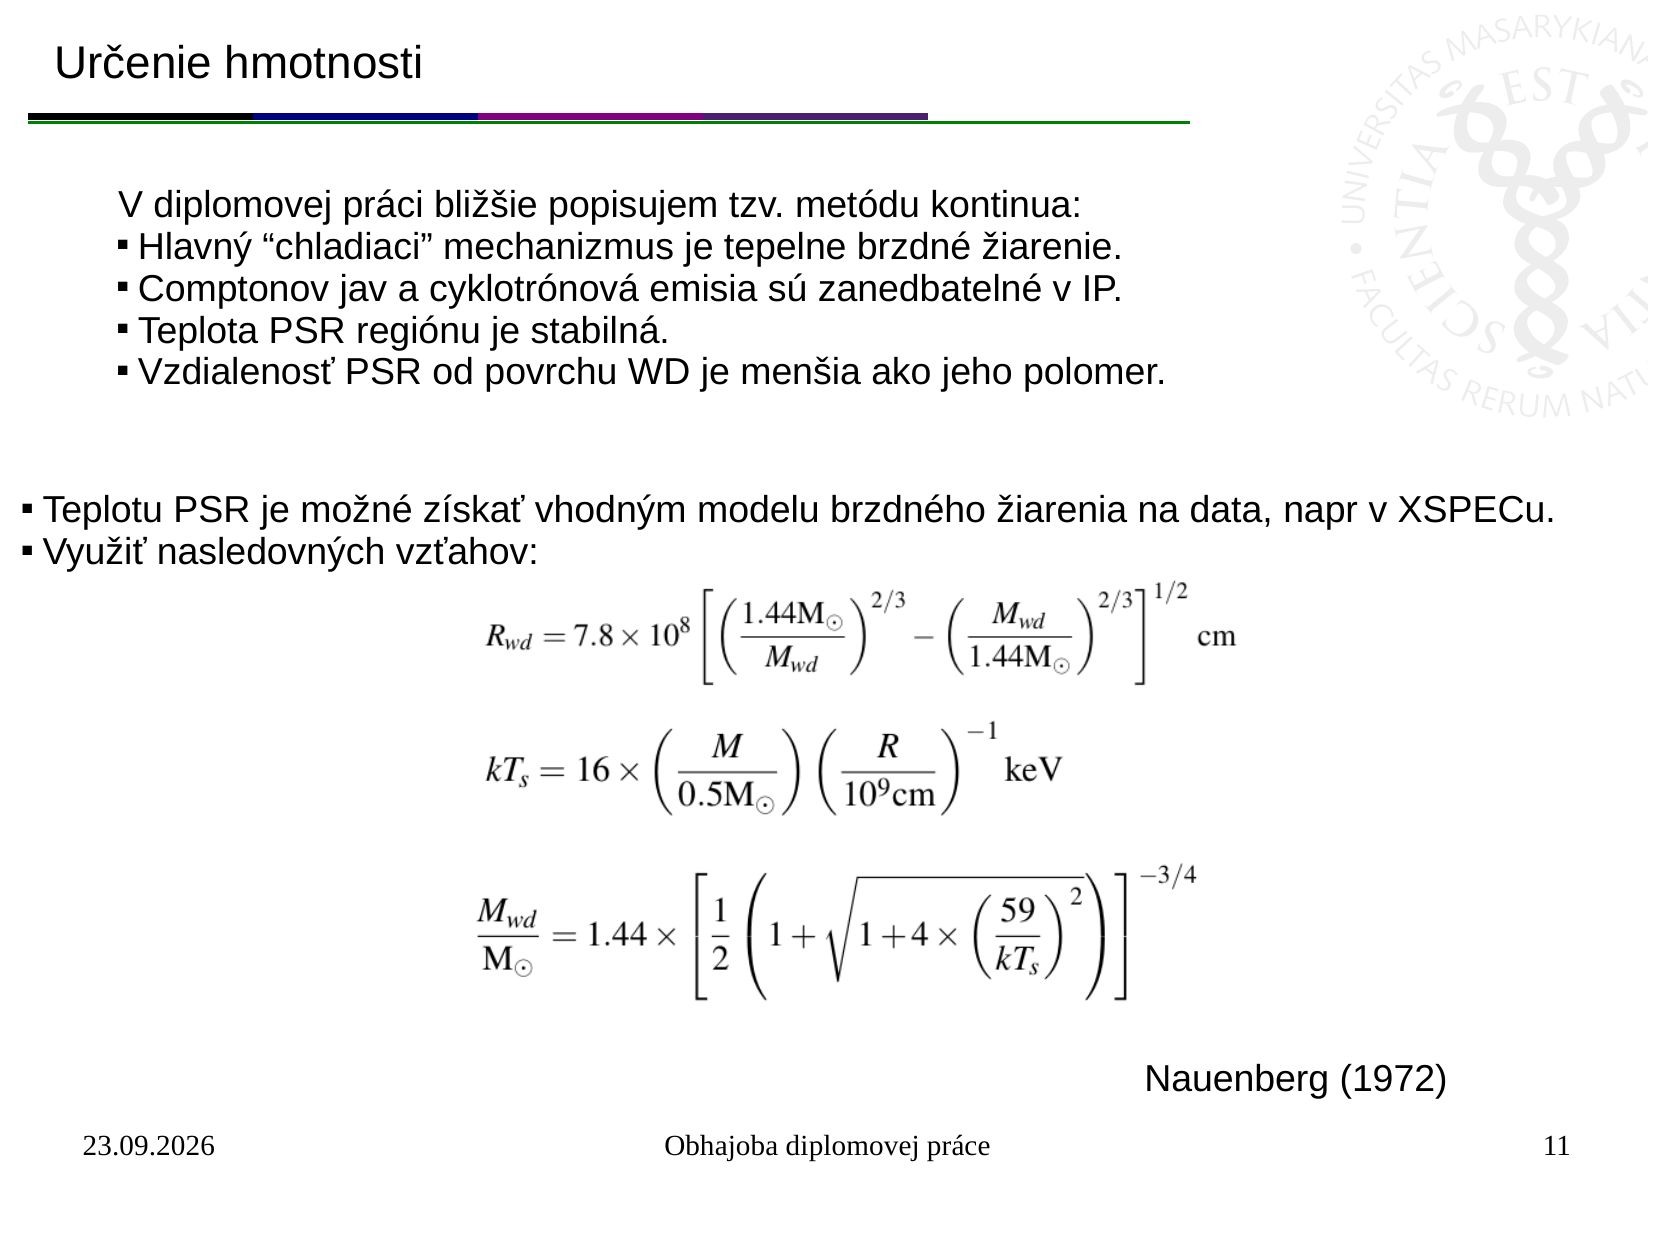

Určenie hmotnosti
V diplomovej práci bližšie popisujem tzv. metódu kontinua:
 Hlavný “chladiaci” mechanizmus je tepelne brzdné žiarenie.
 Comptonov jav a cyklotrónová emisia sú zanedbatelné v IP.
 Teplota PSR regiónu je stabilná.
 Vzdialenosť PSR od povrchu WD je menšia ako jeho polomer.
 Teplotu PSR je možné získať vhodným modelu brzdného žiarenia na data, napr v XSPECu.
 Využiť nasledovných vzťahov:
Nauenberg (1972)
Obhajoba diplomovej práce
11